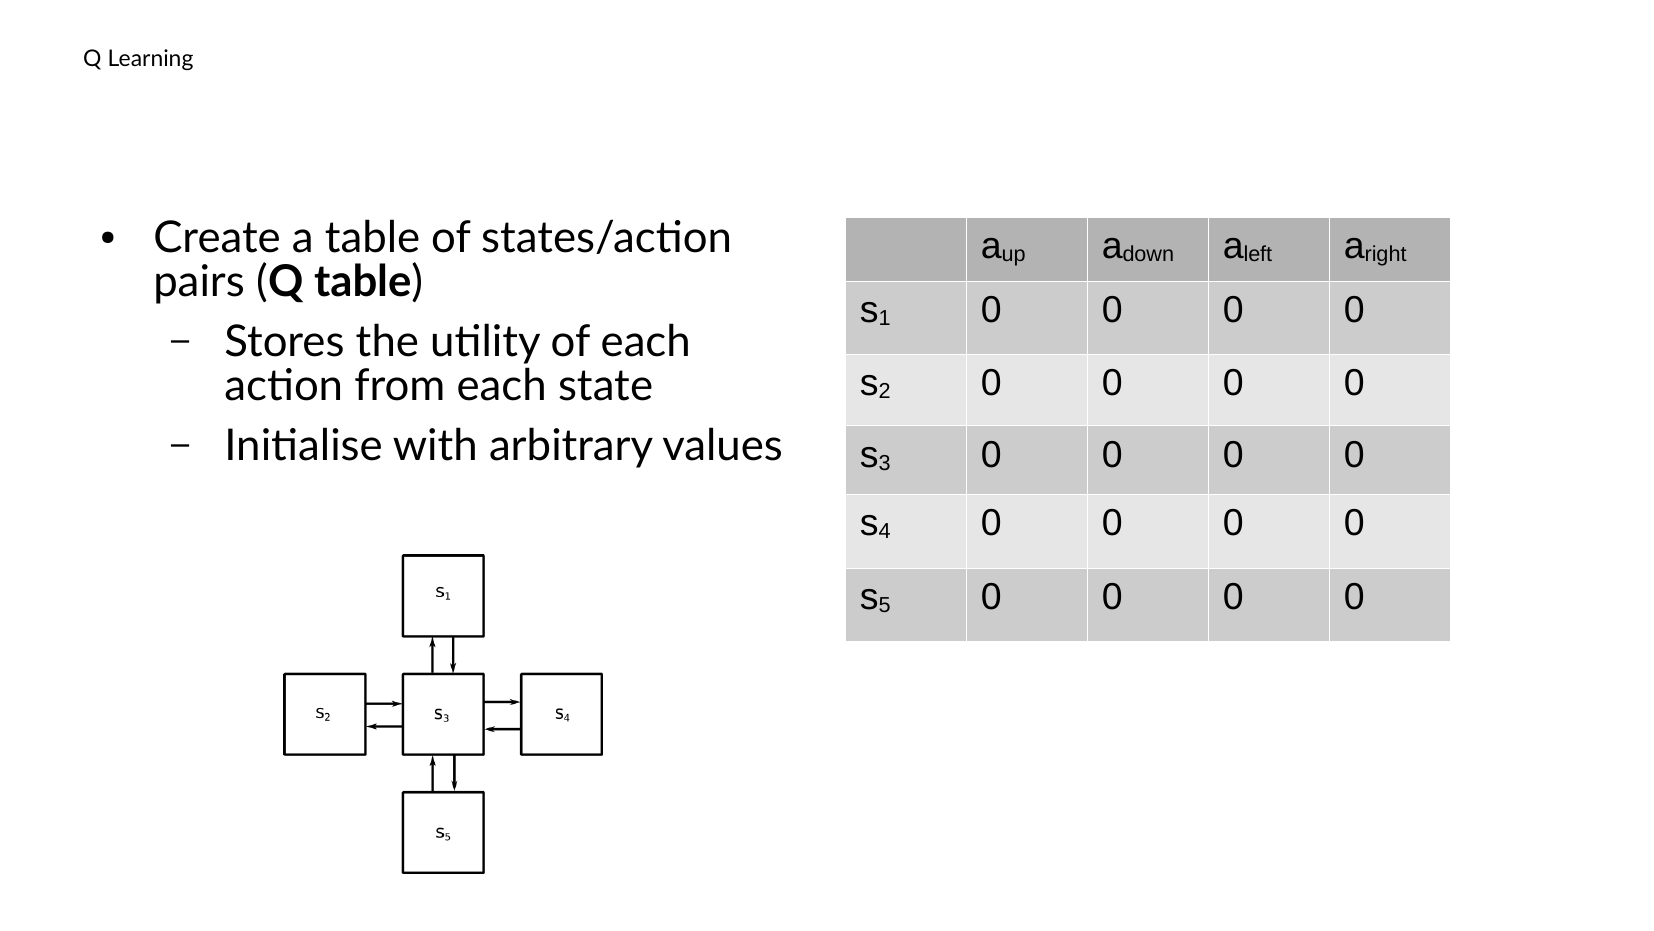

# Q Learning
Create a table of states/action pairs (Q table)
Stores the utility of each action from each state
Initialise with arbitrary values
| | aup | adown | aleft | aright |
| --- | --- | --- | --- | --- |
| s1 | 0 | 0 | 0 | 0 |
| s2 | 0 | 0 | 0 | 0 |
| s3 | 0 | 0 | 0 | 0 |
| s4 | 0 | 0 | 0 | 0 |
| s5 | 0 | 0 | 0 | 0 |